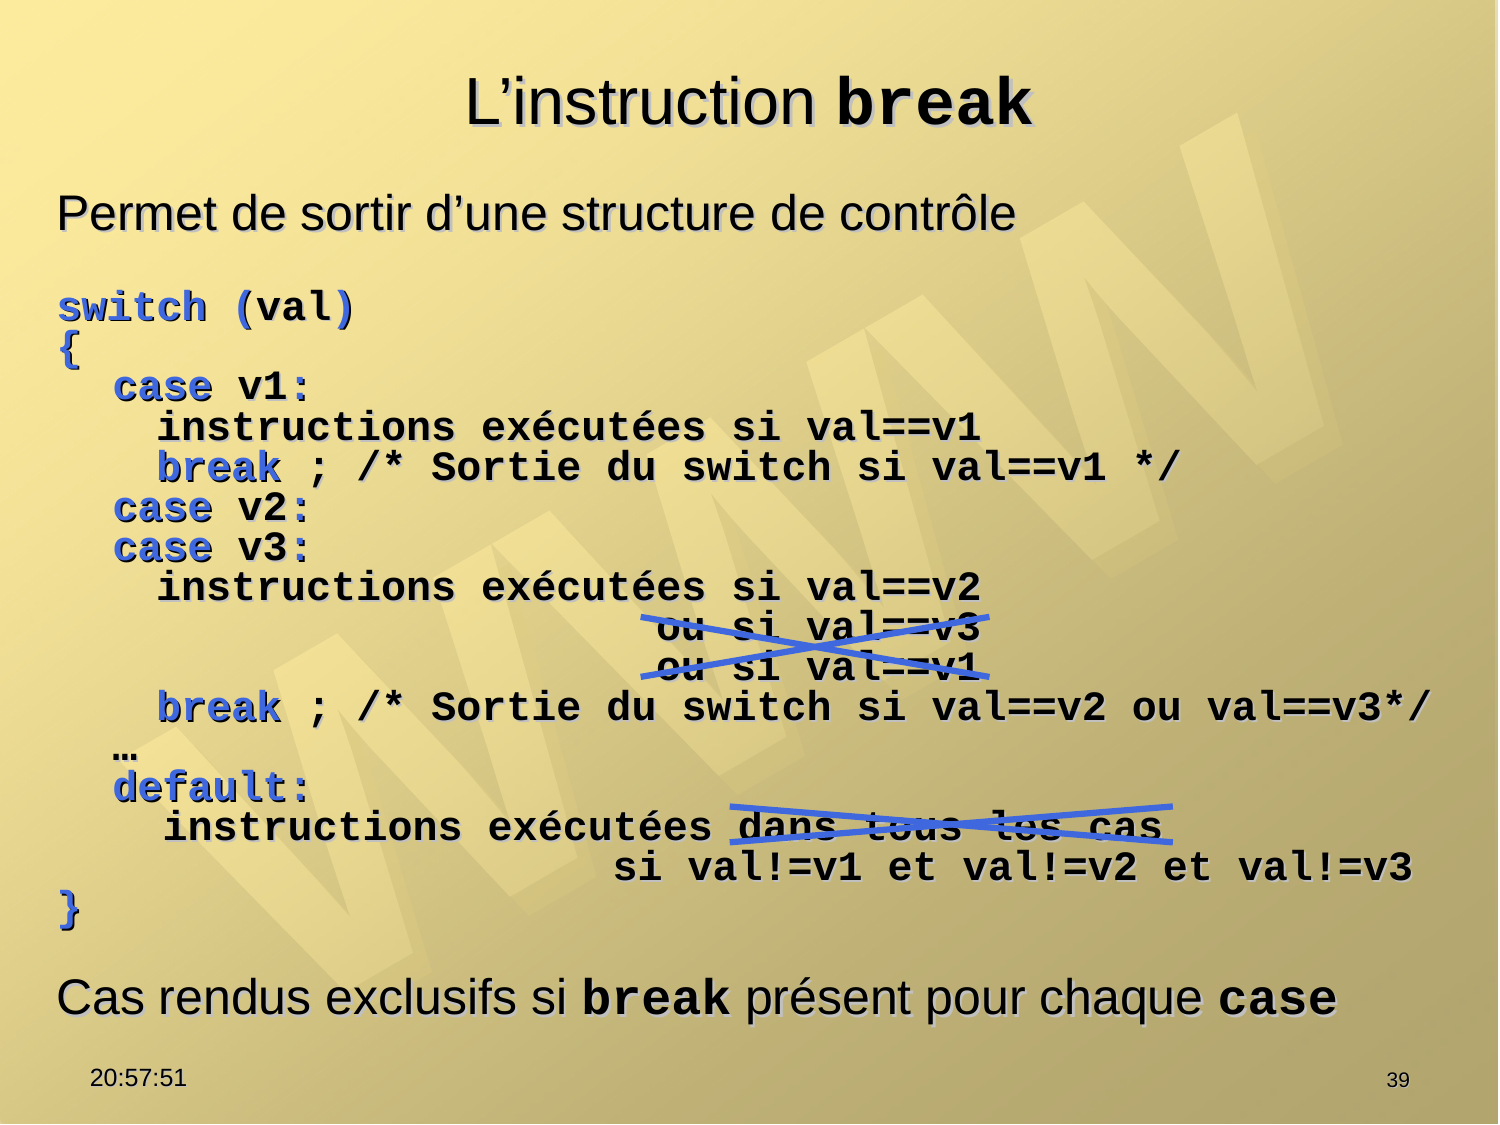

# L’instruction break
Permet de sortir d’une structure de contrôle
switch (val)
{
	case v1:
 instructions exécutées si val==v1
 break ; /* Sortie du switch si val==v1 */
	case v2:
	case v3:
 instructions exécutées si val==v2
					ou si val==v3
					ou si val==v1
 break ; /* Sortie du switch si val==v2 ou val==v3*/
	…
	default:
	 instructions exécutées dans tous les cas
	 si val!=v1 et val!=v2 et val!=v3
}
Cas rendus exclusifs si break présent pour chaque case
21:08:09